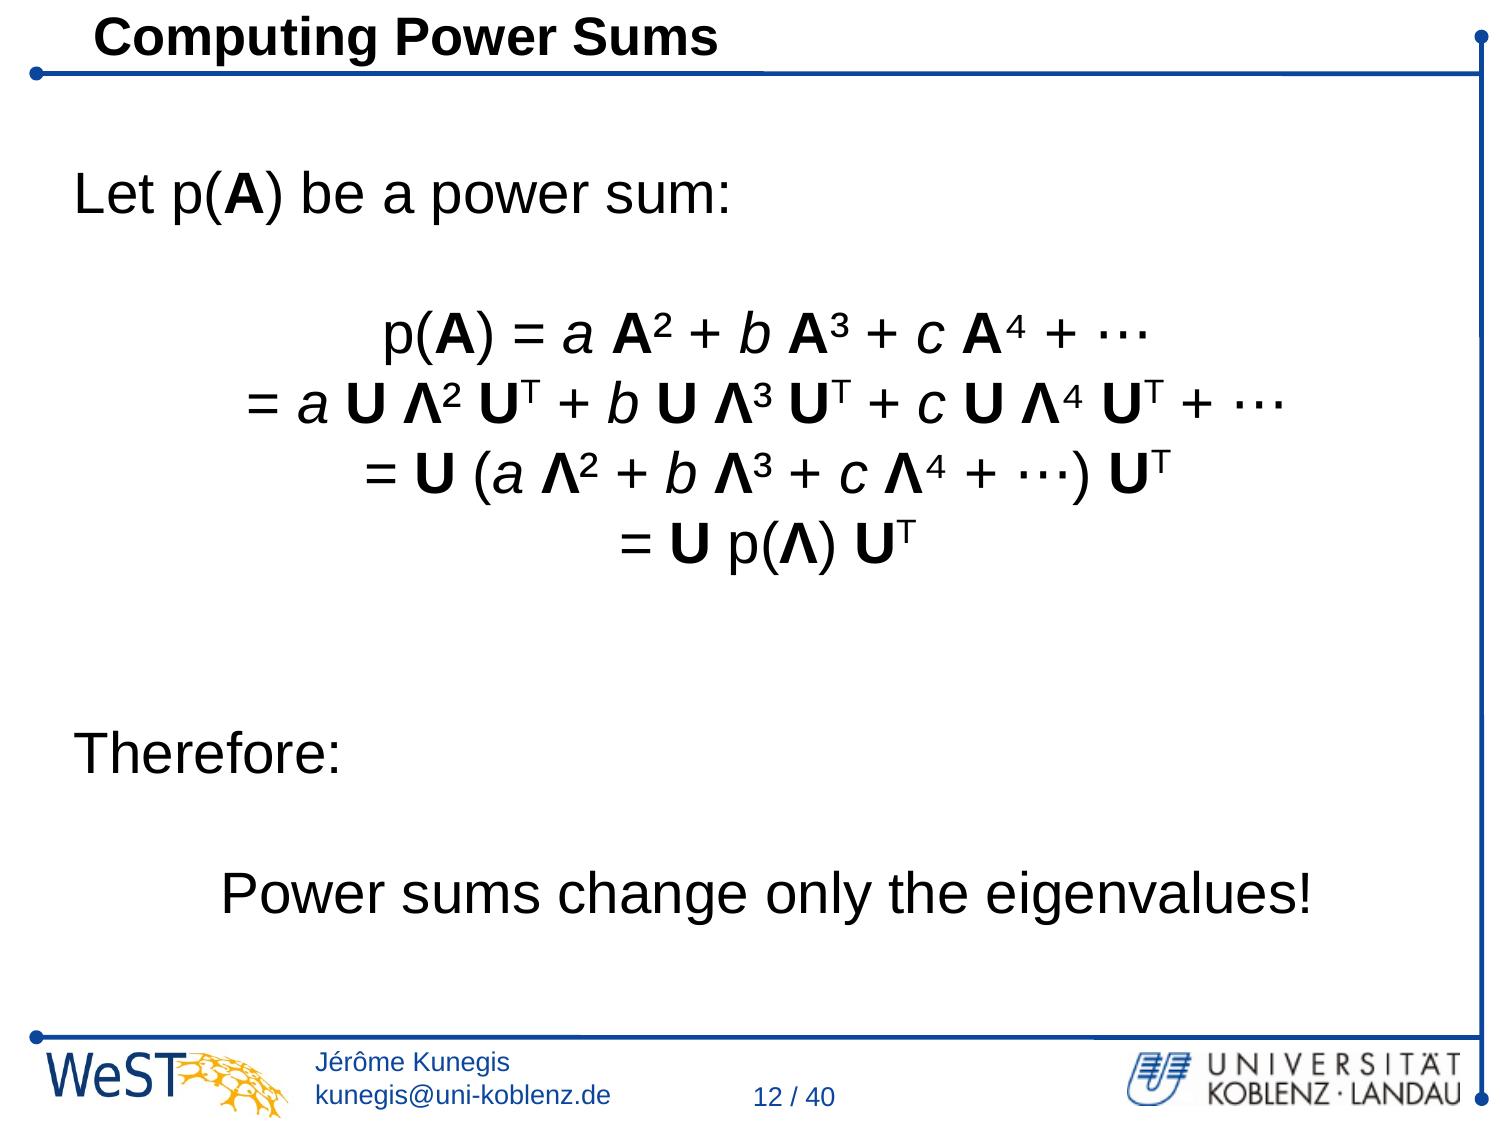

Computing Power Sums
Let p(A) be a power sum:
p(A) = a A² + b A³ + c A⁴ + ⋯
= a U Λ² UT + b U Λ³ UT + c U Λ⁴ UT + ⋯
= U (a Λ² + b Λ³ + c Λ⁴ + ⋯) UT
= U p(Λ) UT
Therefore:
Power sums change only the eigenvalues!